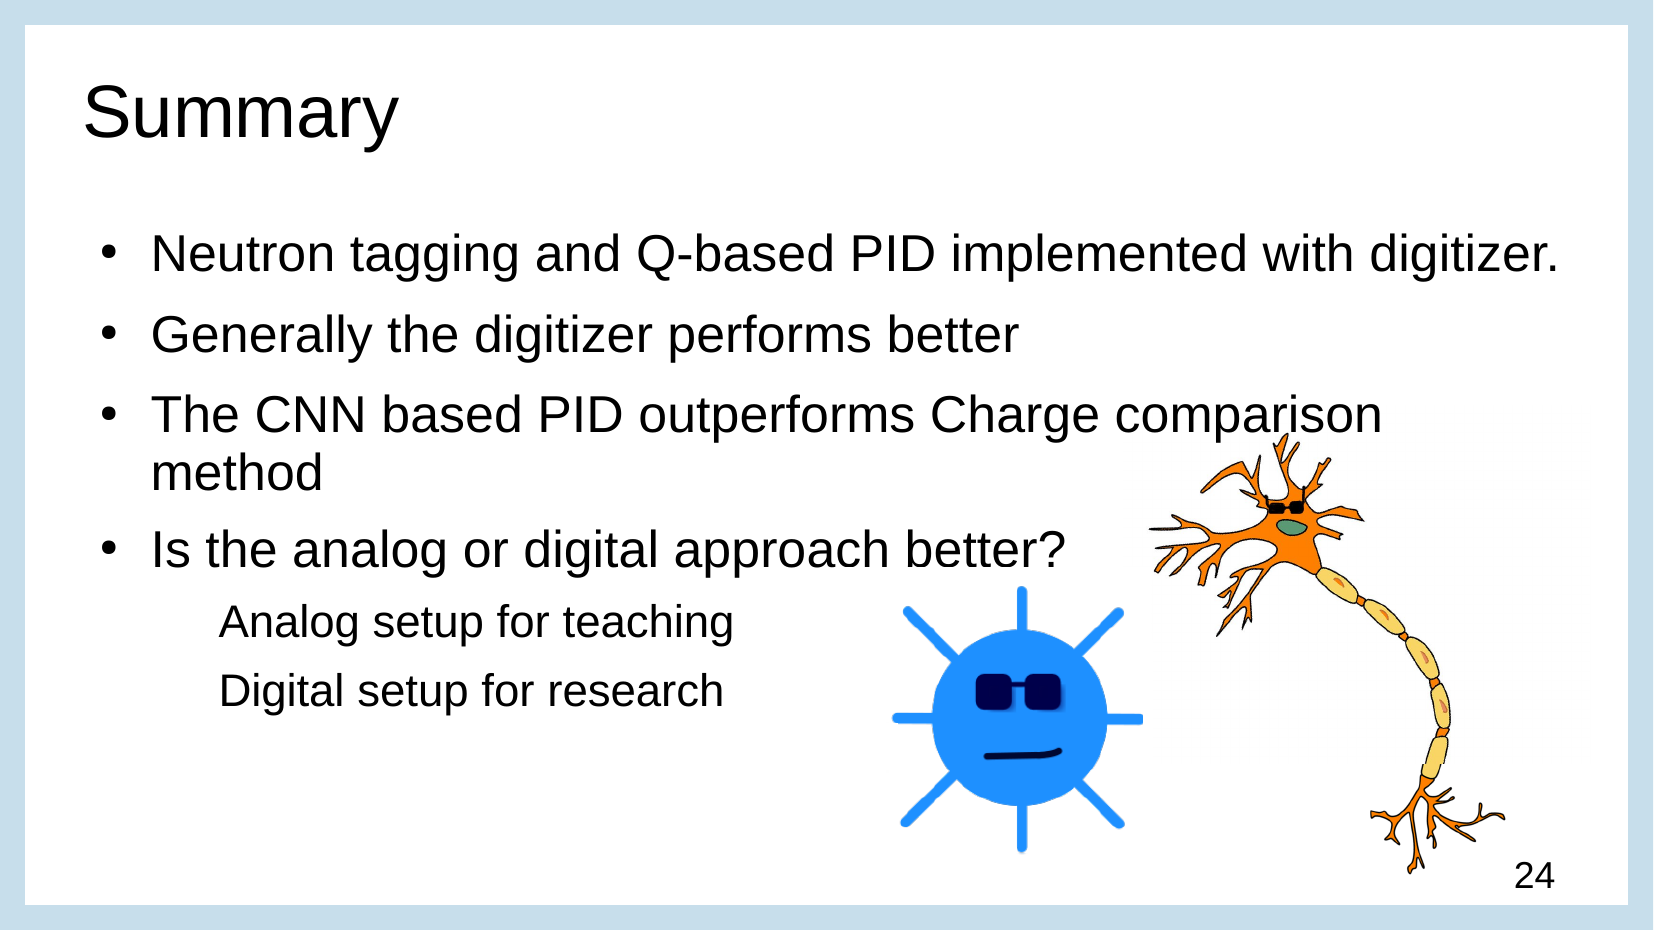

# Summary
Neutron tagging and Q-based PID implemented with digitizer.
Generally the digitizer performs better
The CNN based PID outperforms Charge comparison method
Is the analog or digital approach better?
Analog setup for teaching
Digital setup for research